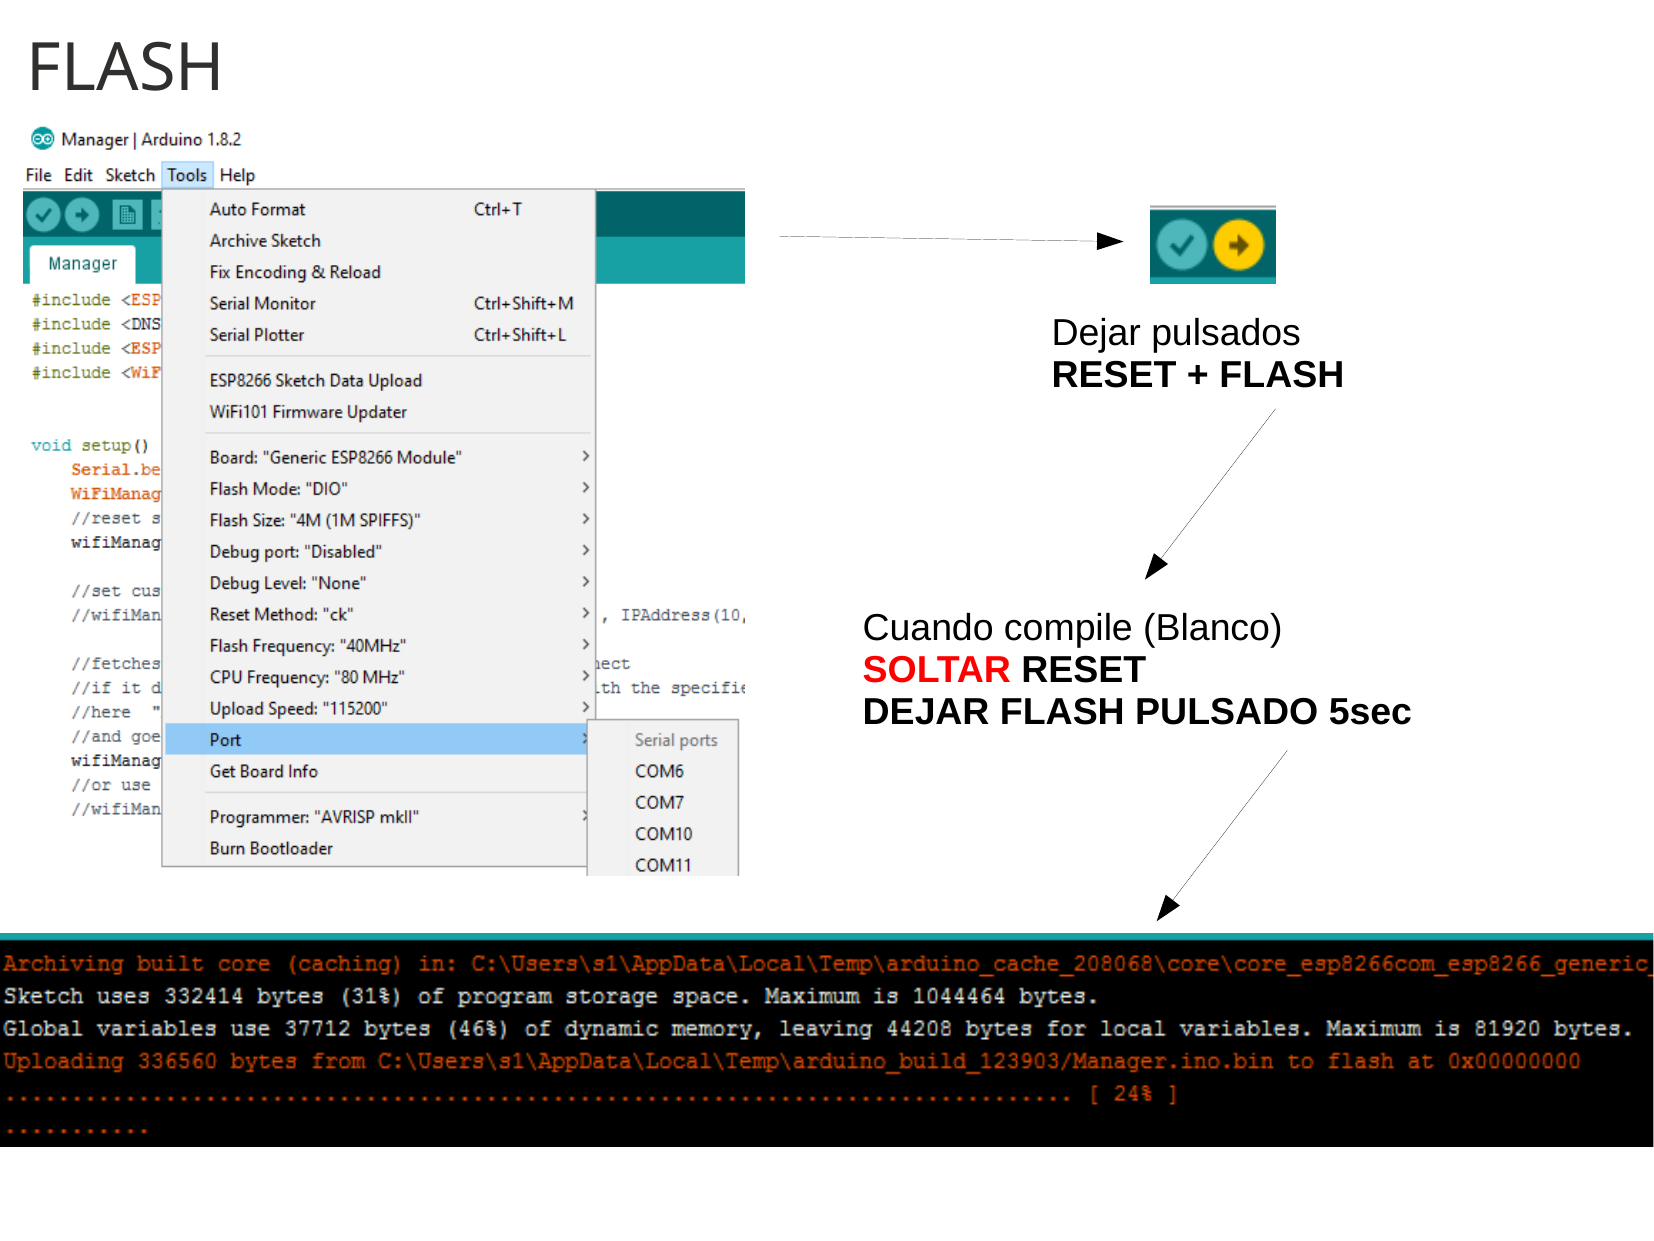

FLASH
Dejar pulsados
RESET + FLASH
Cuando compile (Blanco)
SOLTAR RESET
DEJAR FLASH PULSADO 5sec